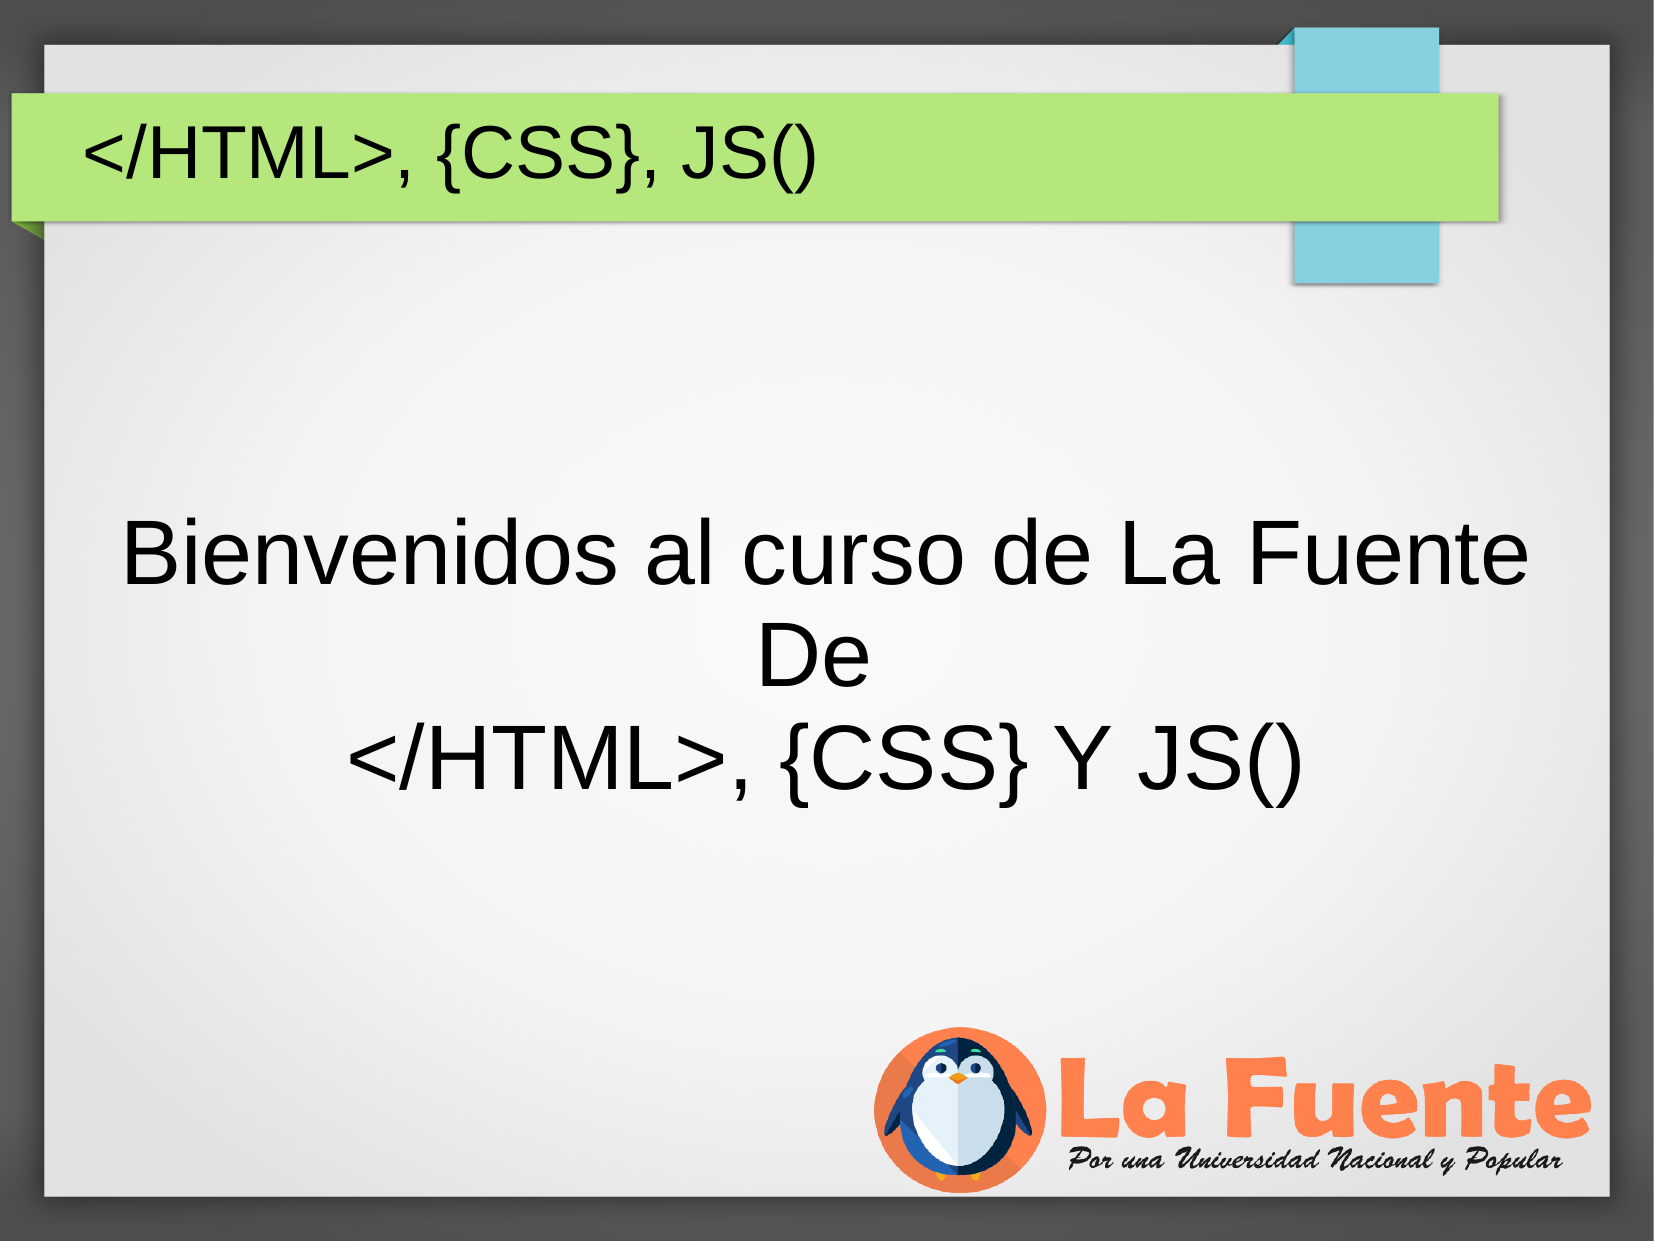

# </HTML>, {CSS}, JS()
Bienvenidos al curso de La Fuente
De
</HTML>, {CSS} Y JS()